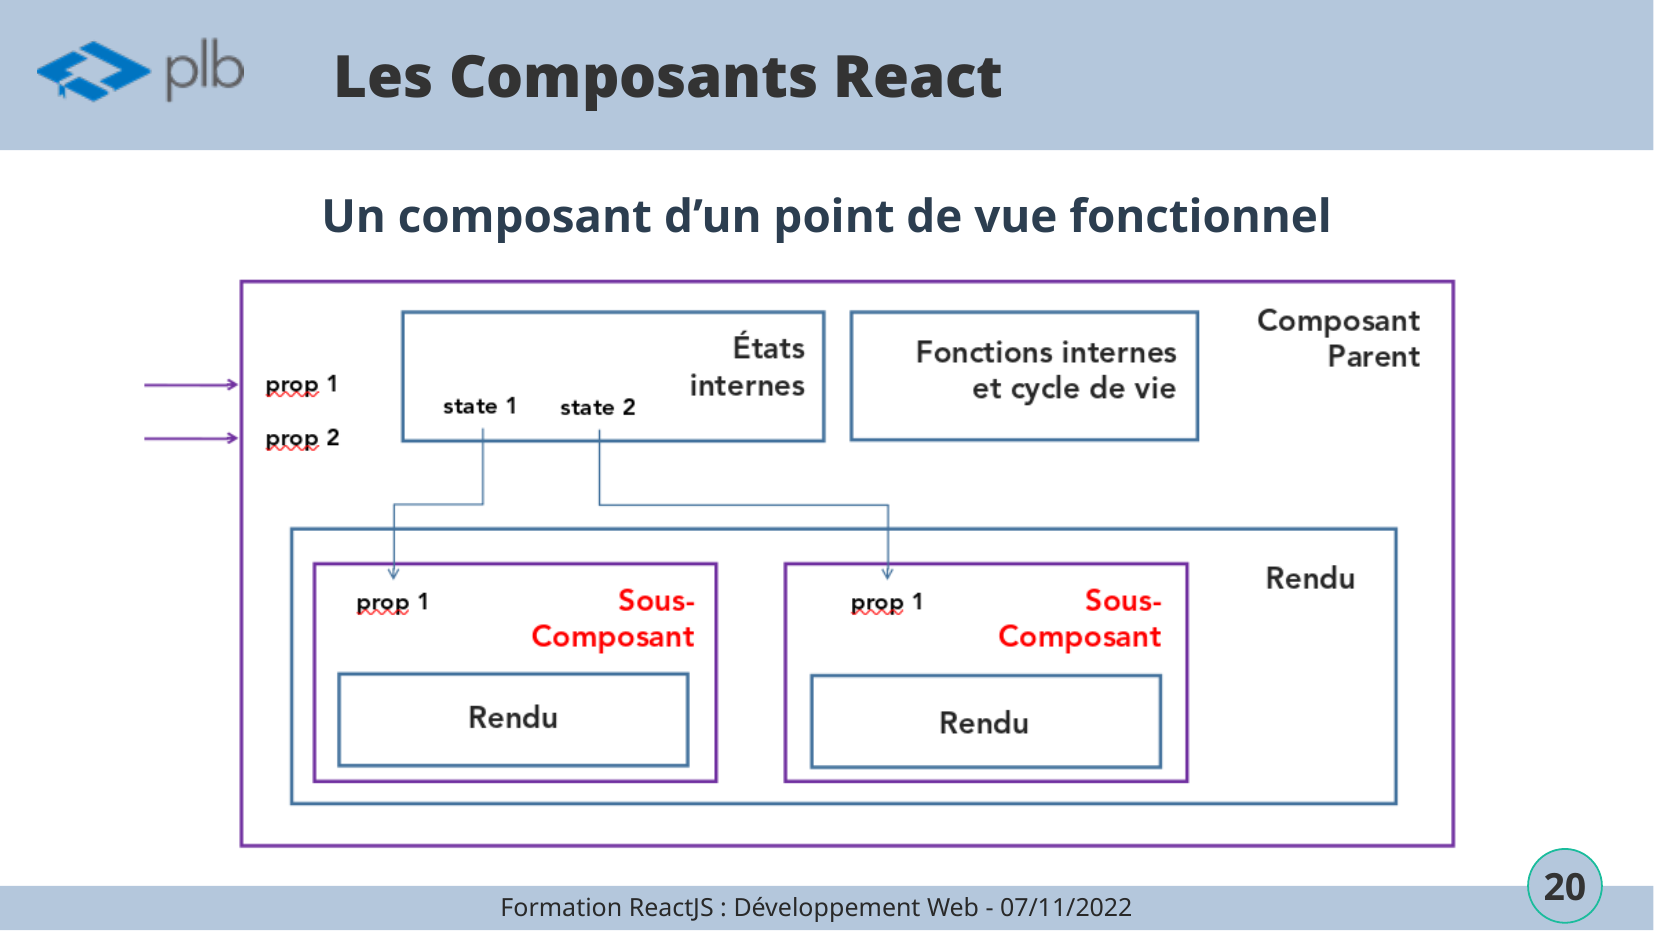

# Les Composants React
Un composant d’un point de vue fonctionnel
Formation ReactJS : Développement Web - 07/11/2022